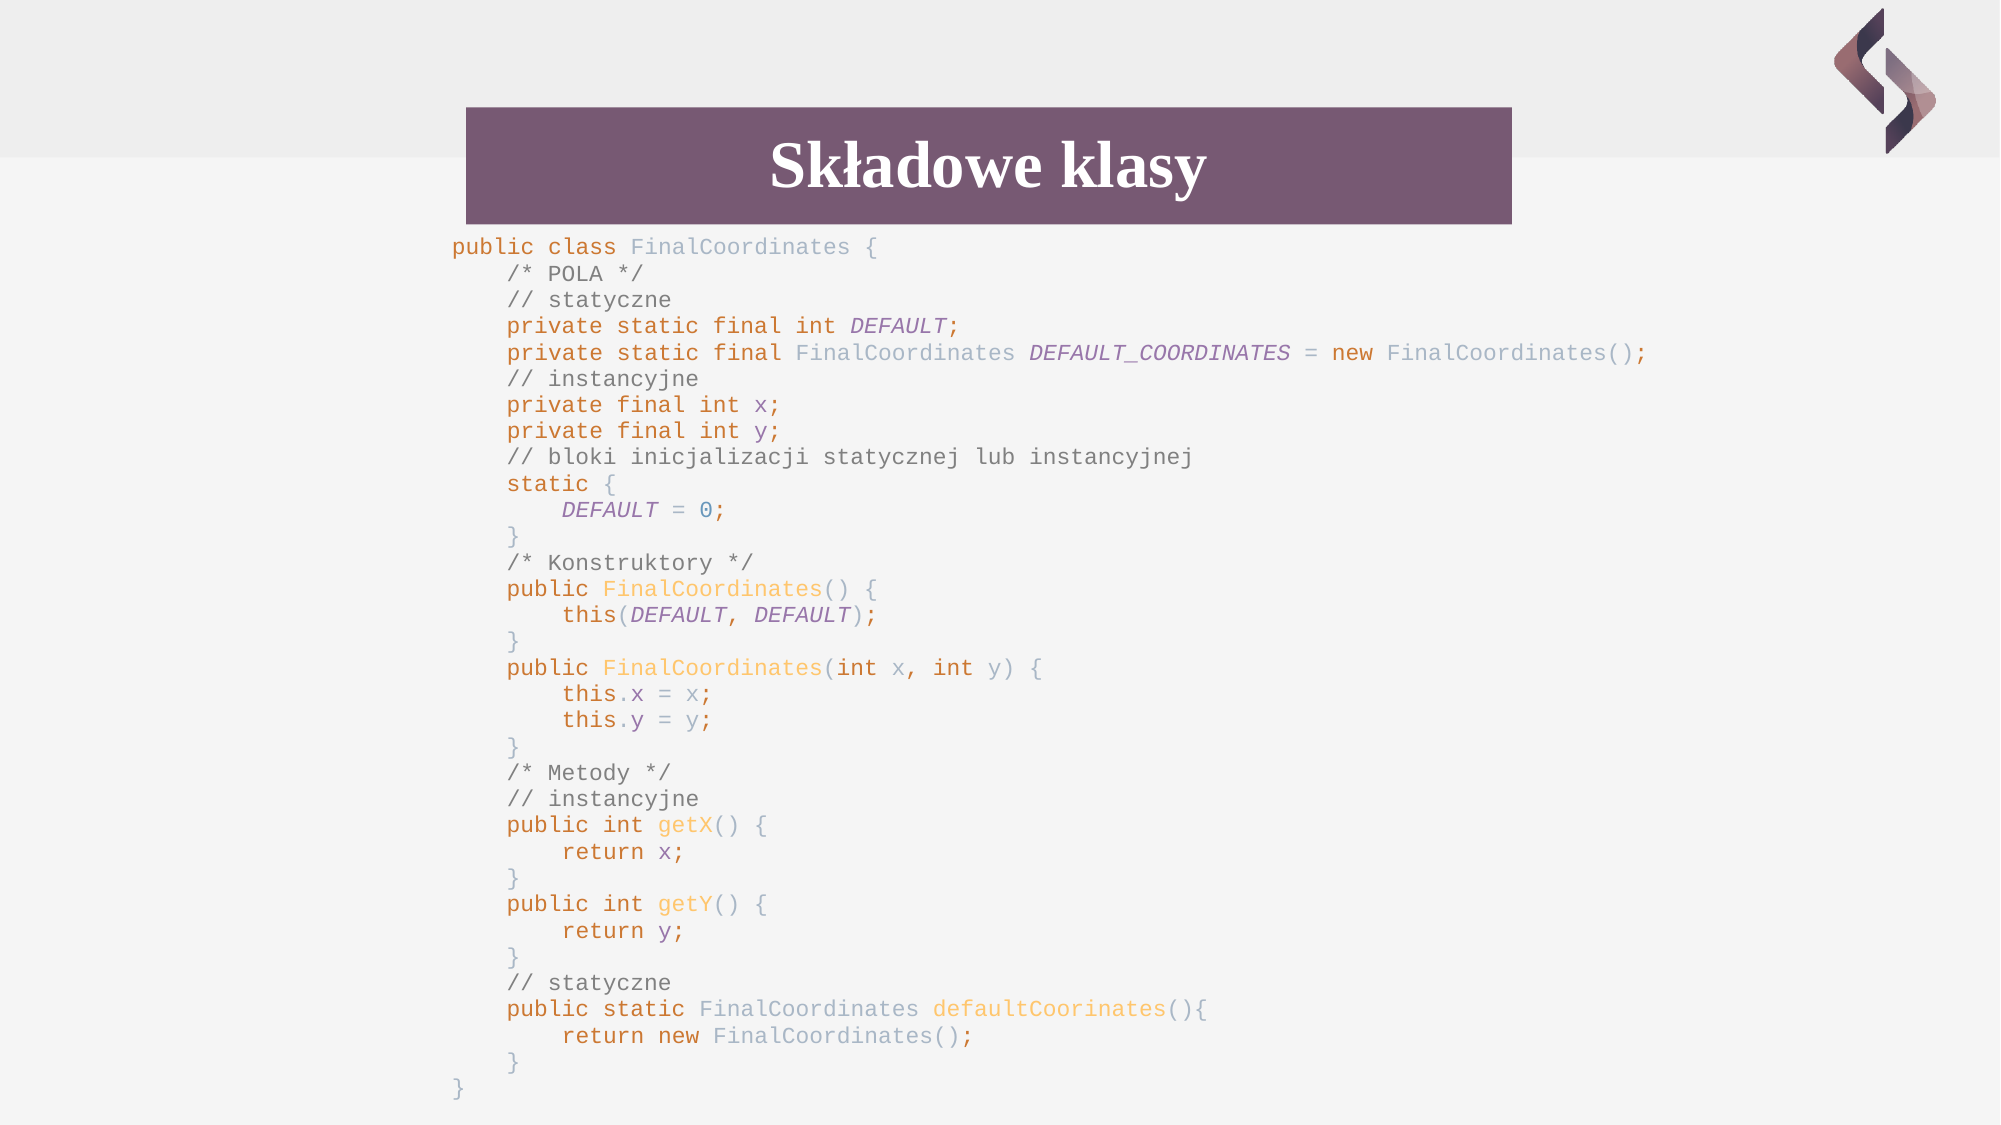

Składowe klasy
public class FinalCoordinates {
 /* POLA */
 // statyczne
 private static final int DEFAULT;
 private static final FinalCoordinates DEFAULT_COORDINATES = new FinalCoordinates();
 // instancyjne
 private final int x;
 private final int y;
 // bloki inicjalizacji statycznej lub instancyjnej
 static {
 DEFAULT = 0;
 }
 /* Konstruktory */
 public FinalCoordinates() {
 this(DEFAULT, DEFAULT);
 }
 public FinalCoordinates(int x, int y) {
 this.x = x;
 this.y = y;
 }
 /* Metody */
 // instancyjne
 public int getX() {
 return x;
 }
 public int getY() {
 return y;
 }
 // statyczne
 public static FinalCoordinates defaultCoorinates(){
 return new FinalCoordinates();
 }
}